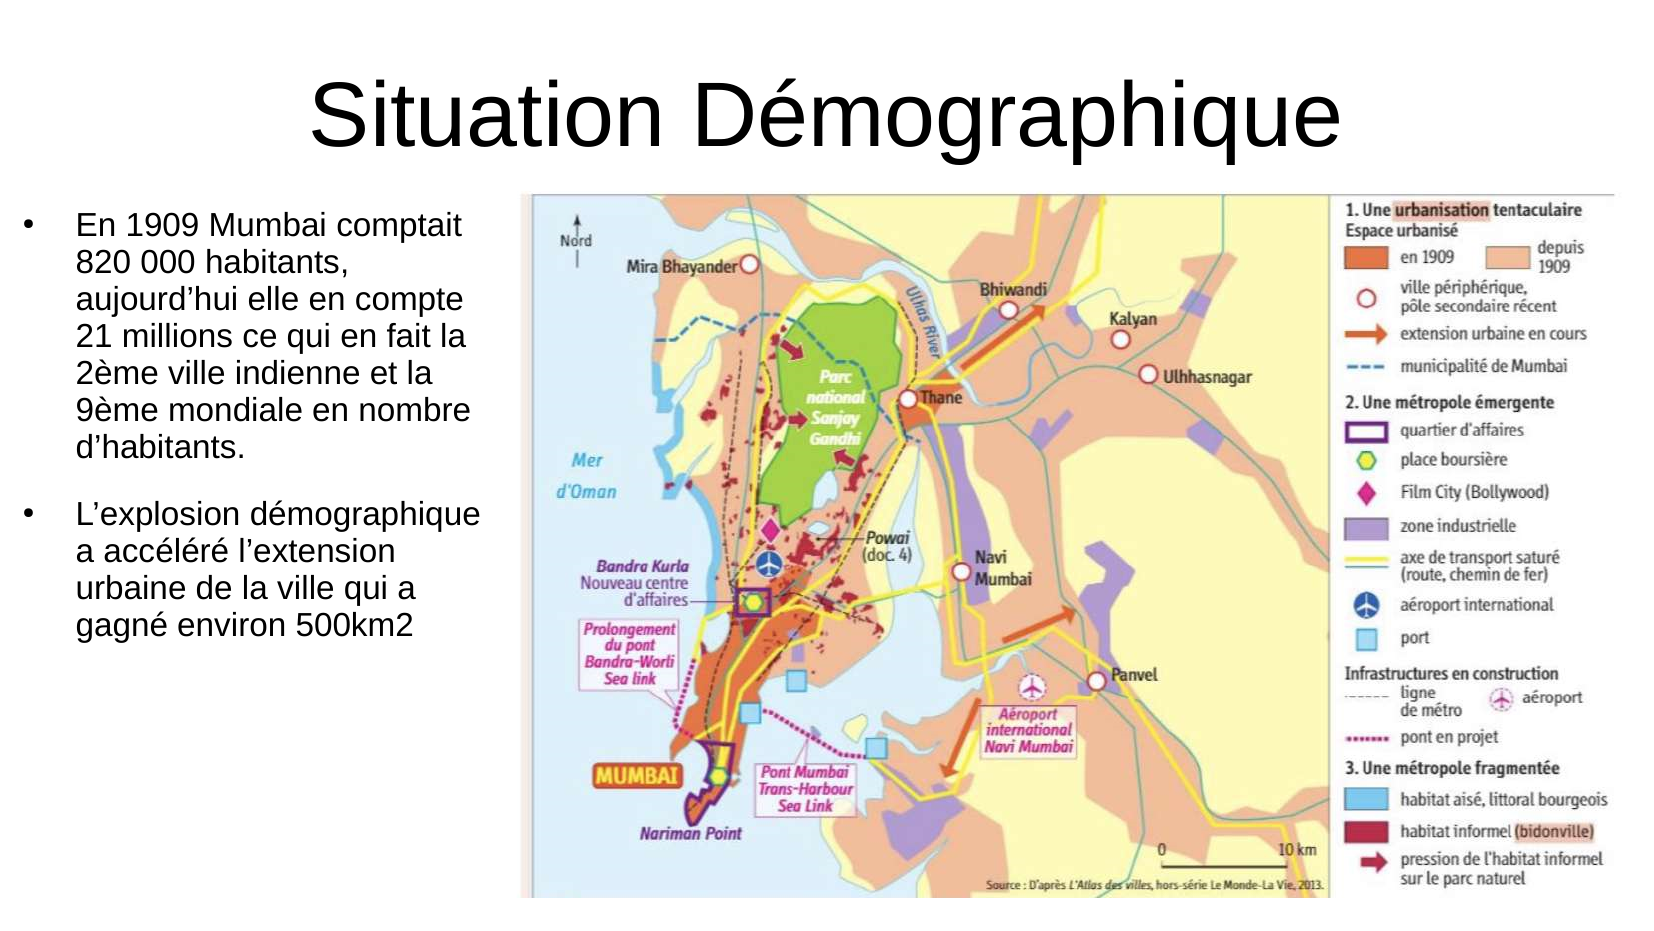

# Situation Démographique
En 1909 Mumbai comptait 820 000 habitants, aujourd’hui elle en compte 21 millions ce qui en fait la 2ème ville indienne et la 9ème mondiale en nombre d’habitants.
L’explosion démographique a accéléré l’extension urbaine de la ville qui a gagné environ 500km2